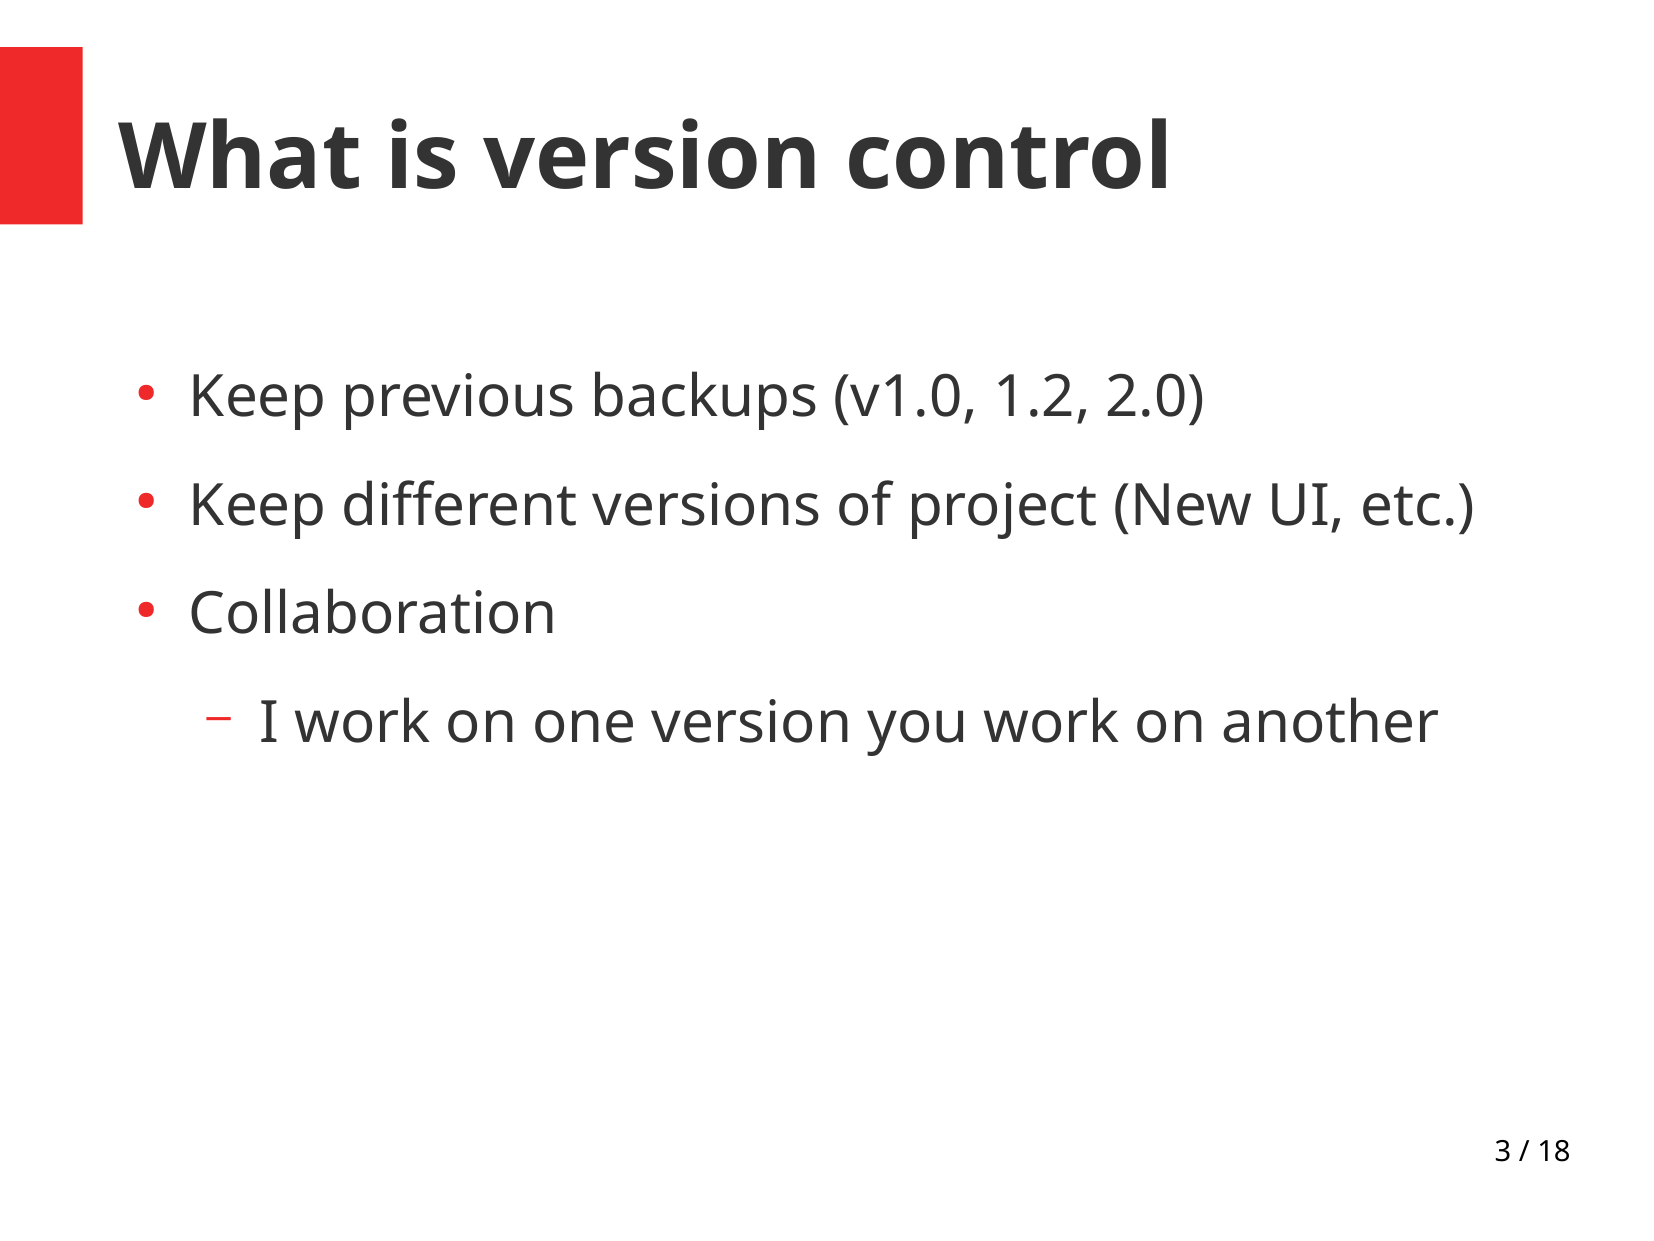

# What is version control
Keep previous backups (v1.0, 1.2, 2.0)
Keep different versions of project (New UI, etc.)
Collaboration
I work on one version you work on another
3